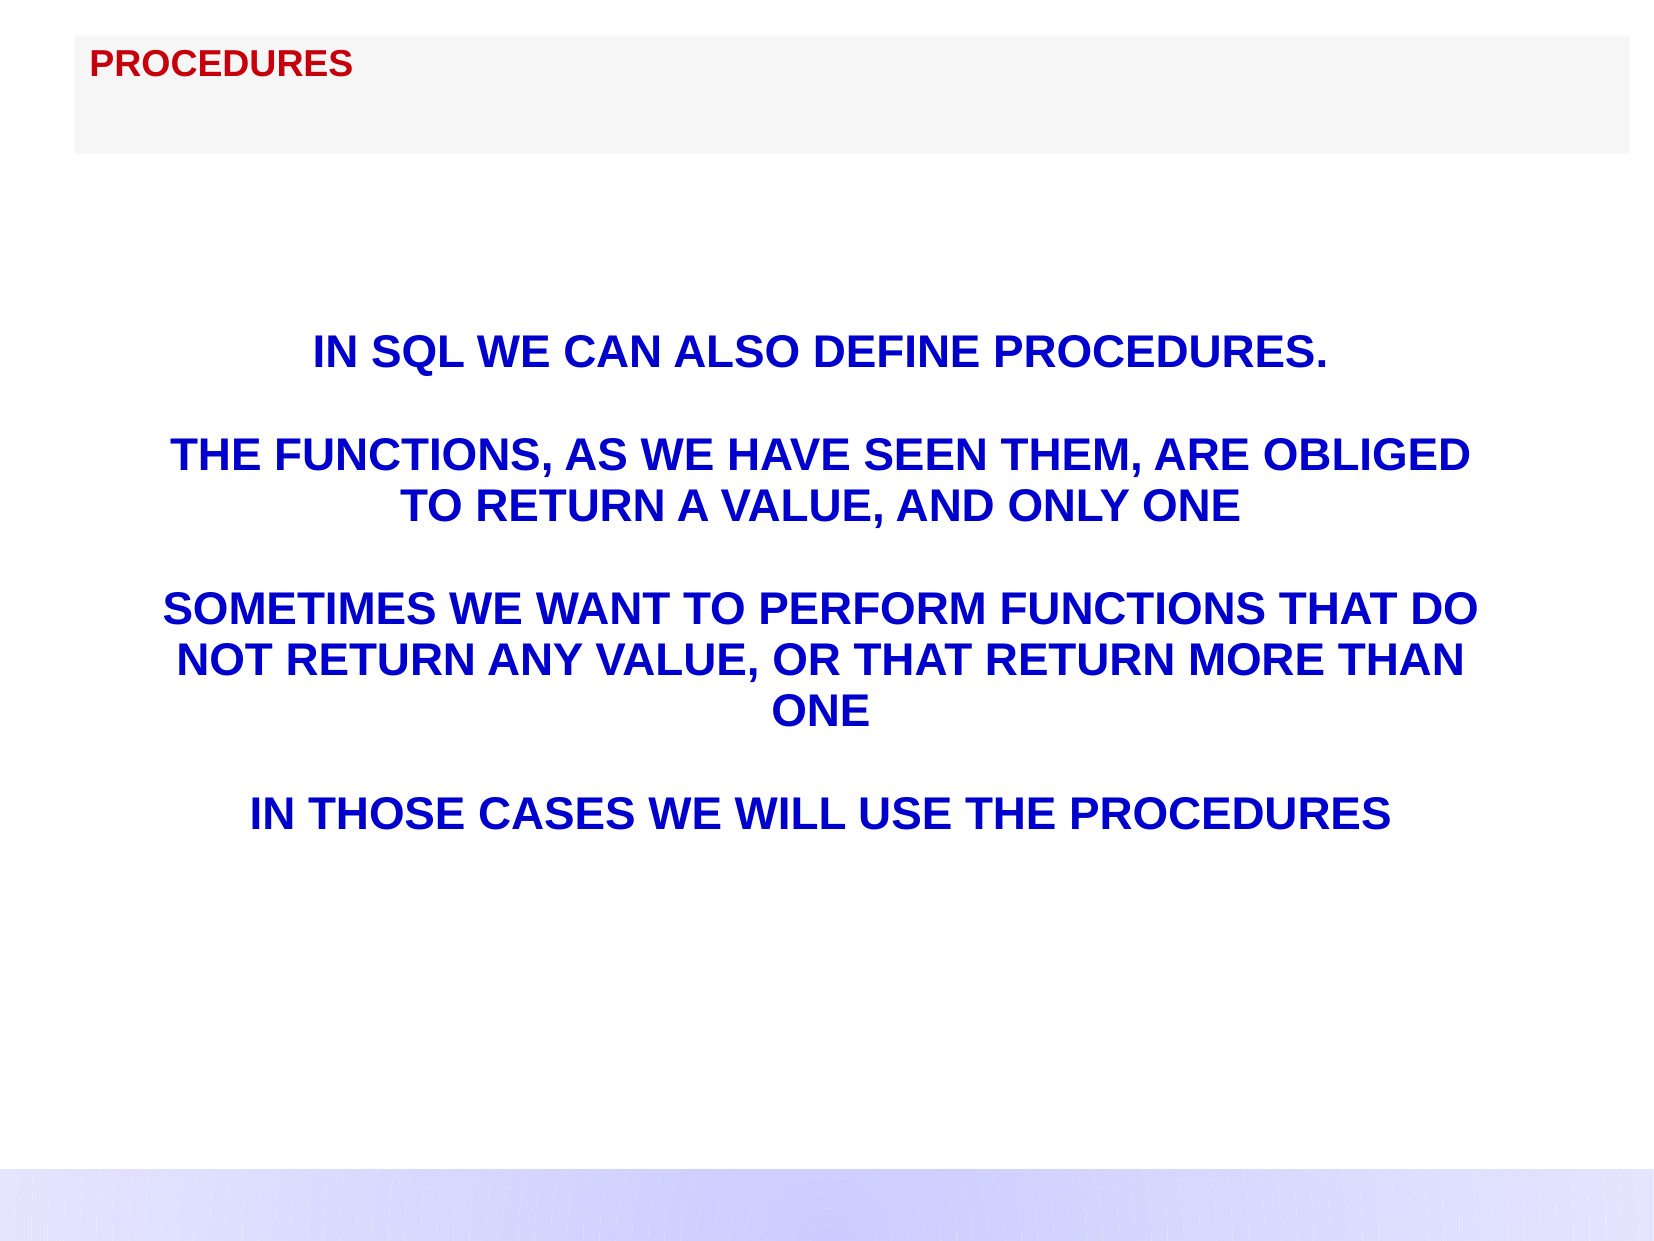

PROCEDURES
IN SQL WE CAN ALSO DEFINE PROCEDURES.
THE FUNCTIONS, AS WE HAVE SEEN THEM, ARE OBLIGED TO RETURN A VALUE, AND ONLY ONE
SOMETIMES WE WANT TO PERFORM FUNCTIONS THAT DO NOT RETURN ANY VALUE, OR THAT RETURN MORE THAN ONE
IN THOSE CASES WE WILL USE THE PROCEDURES